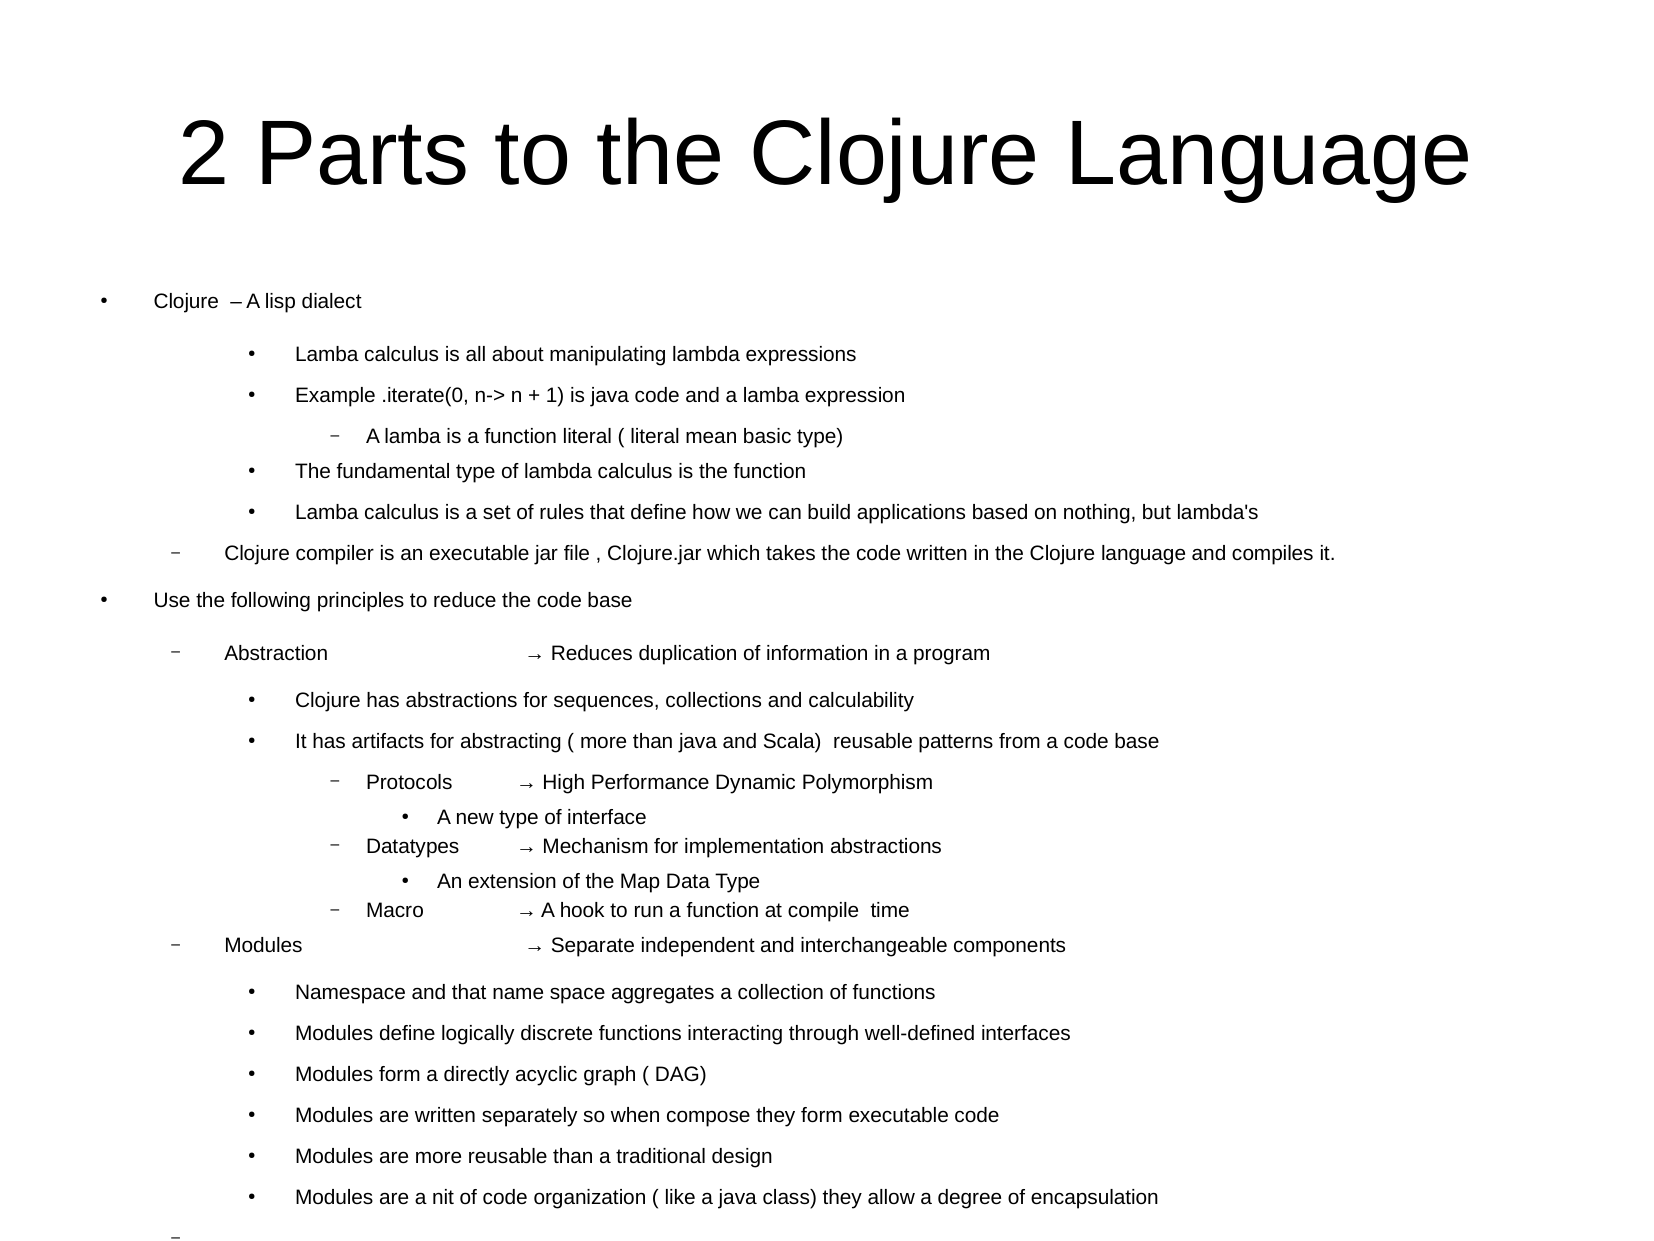

# 2 Parts to the Clojure Language
Clojure – A lisp dialect
Lamba calculus is all about manipulating lambda expressions
Example .iterate(0, n-> n + 1) is java code and a lamba expression
A lamba is a function literal ( literal mean basic type)
The fundamental type of lambda calculus is the function
Lamba calculus is a set of rules that define how we can build applications based on nothing, but lambda's
Clojure compiler is an executable jar file , Clojure.jar which takes the code written in the Clojure language and compiles it.
Use the following principles to reduce the code base
Abstraction 			→ Reduces duplication of information in a program
Clojure has abstractions for sequences, collections and calculability
It has artifacts for abstracting ( more than java and Scala) reusable patterns from a code base
Protocols 	→ High Performance Dynamic Polymorphism
A new type of interface
Datatypes	→ Mechanism for implementation abstractions
An extension of the Map Data Type
Macro		→ A hook to run a function at compile time
Modules 			→ Separate independent and interchangeable components
Namespace and that name space aggregates a collection of functions
Modules define logically discrete functions interacting through well-defined interfaces
Modules form a directly acyclic graph ( DAG)
Modules are written separately so when compose they form executable code
Modules are more reusable than a traditional design
Modules are a nit of code organization ( like a java class) they allow a degree of encapsulation